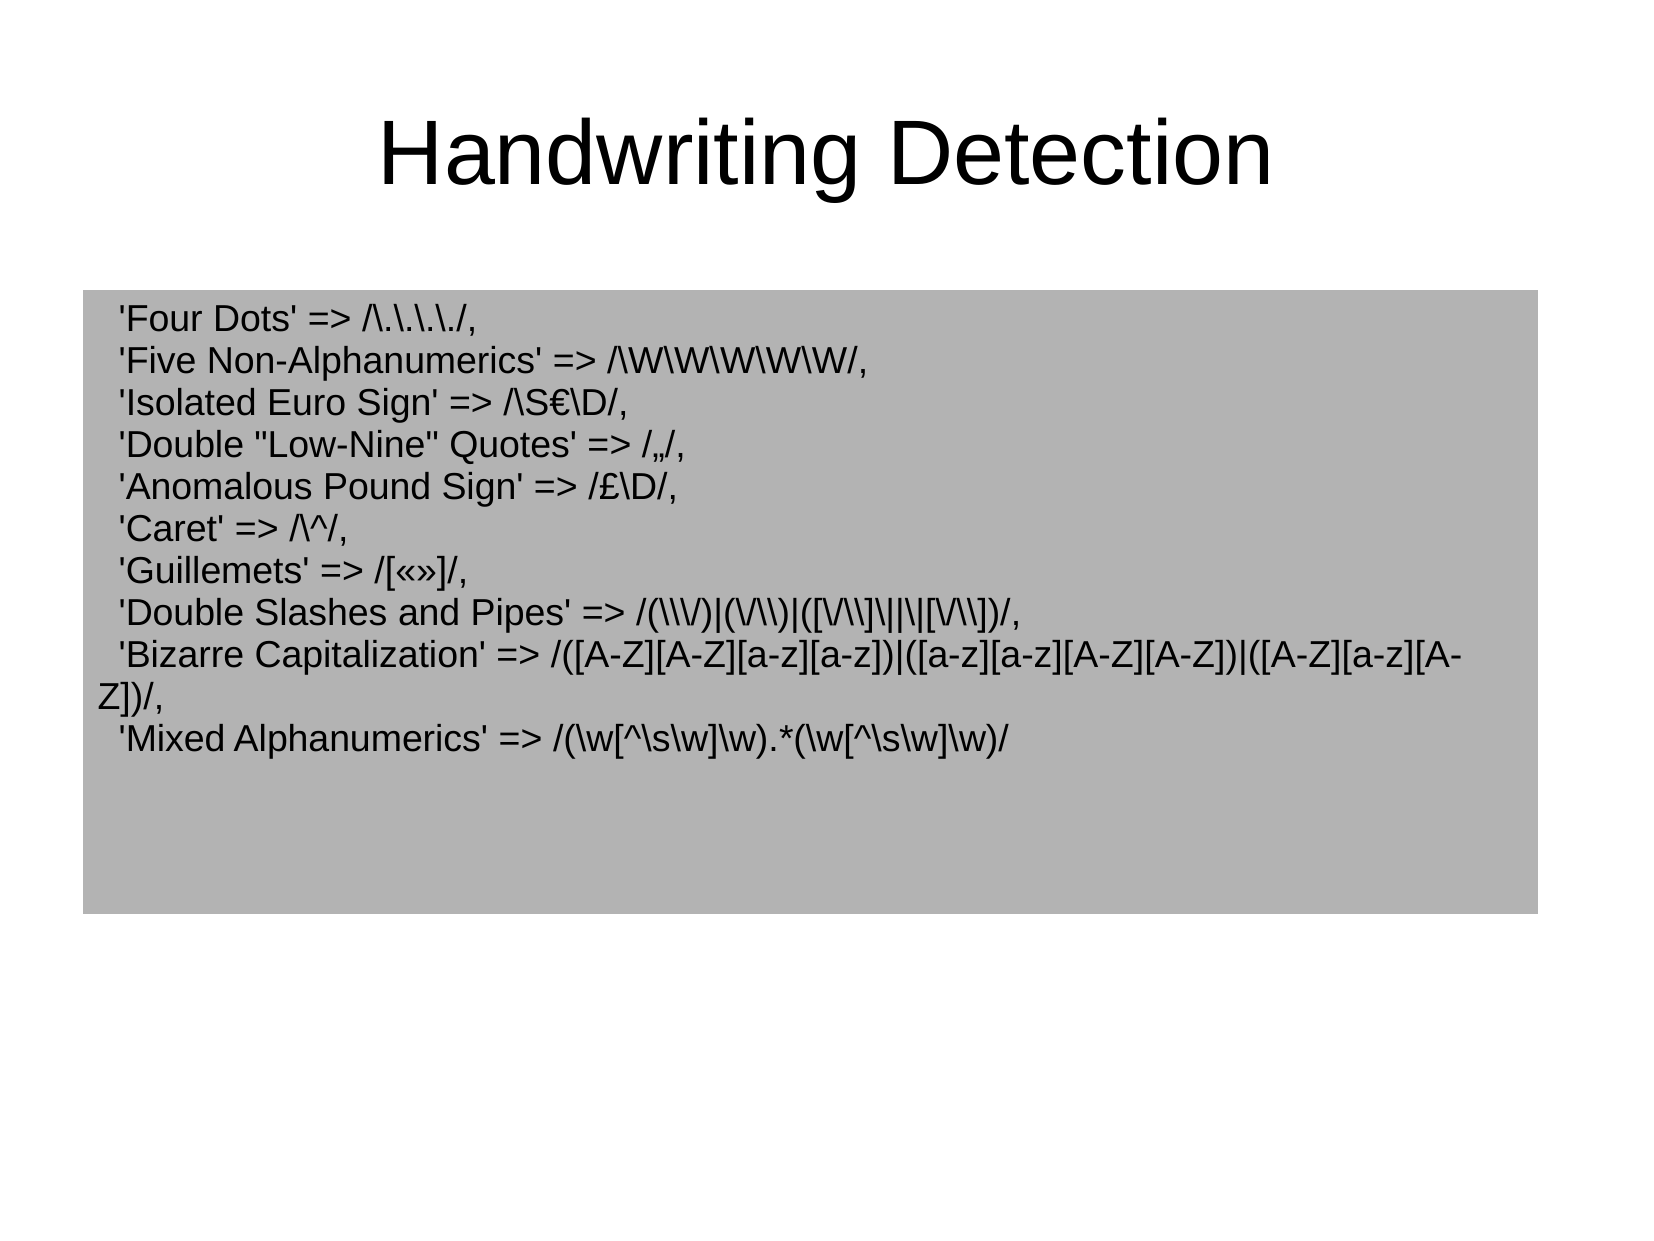

# Handwriting Detection
| 'Four Dots' => /\.\.\.\./, 'Five Non-Alphanumerics' => /\W\W\W\W\W/, 'Isolated Euro Sign' => /\S€\D/, 'Double "Low-Nine" Quotes' => /„/, 'Anomalous Pound Sign' => /£\D/, 'Caret' => /\^/, 'Guillemets' => /[«»]/, 'Double Slashes and Pipes' => /(\\\/)|(\/\\)|([\/\\]\||\|[\/\\])/, 'Bizarre Capitalization' => /([A-Z][A-Z][a-z][a-z])|([a-z][a-z][A-Z][A-Z])|([A-Z][a-z][A-Z])/, 'Mixed Alphanumerics' => /(\w[^\s\w]\w).\*(\w[^\s\w]\w)/ |
| --- |